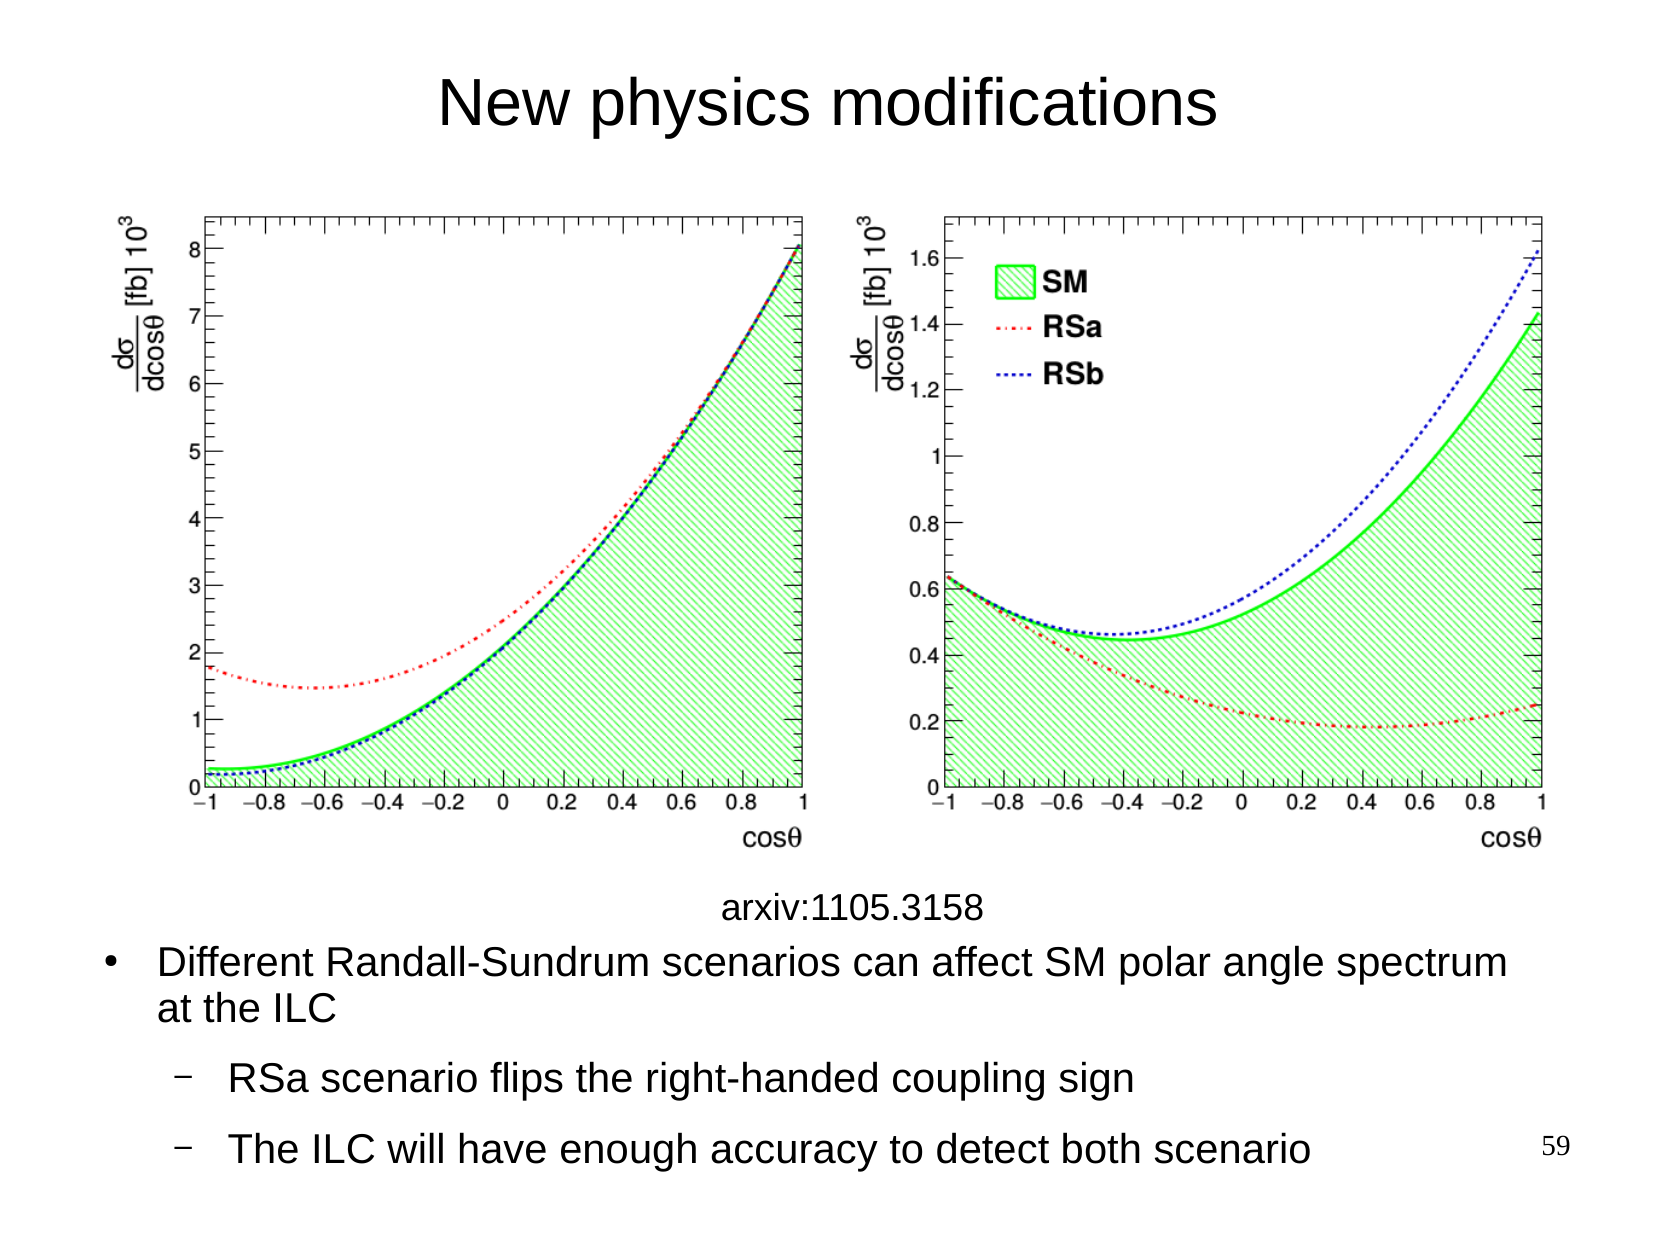

New physics modifications
# Different Randall-Sundrum scenarios can affect SM polar angle spectrum at the ILC
RSa scenario flips the right-handed coupling sign
The ILC will have enough accuracy to detect both scenario
arxiv:1105.3158
59